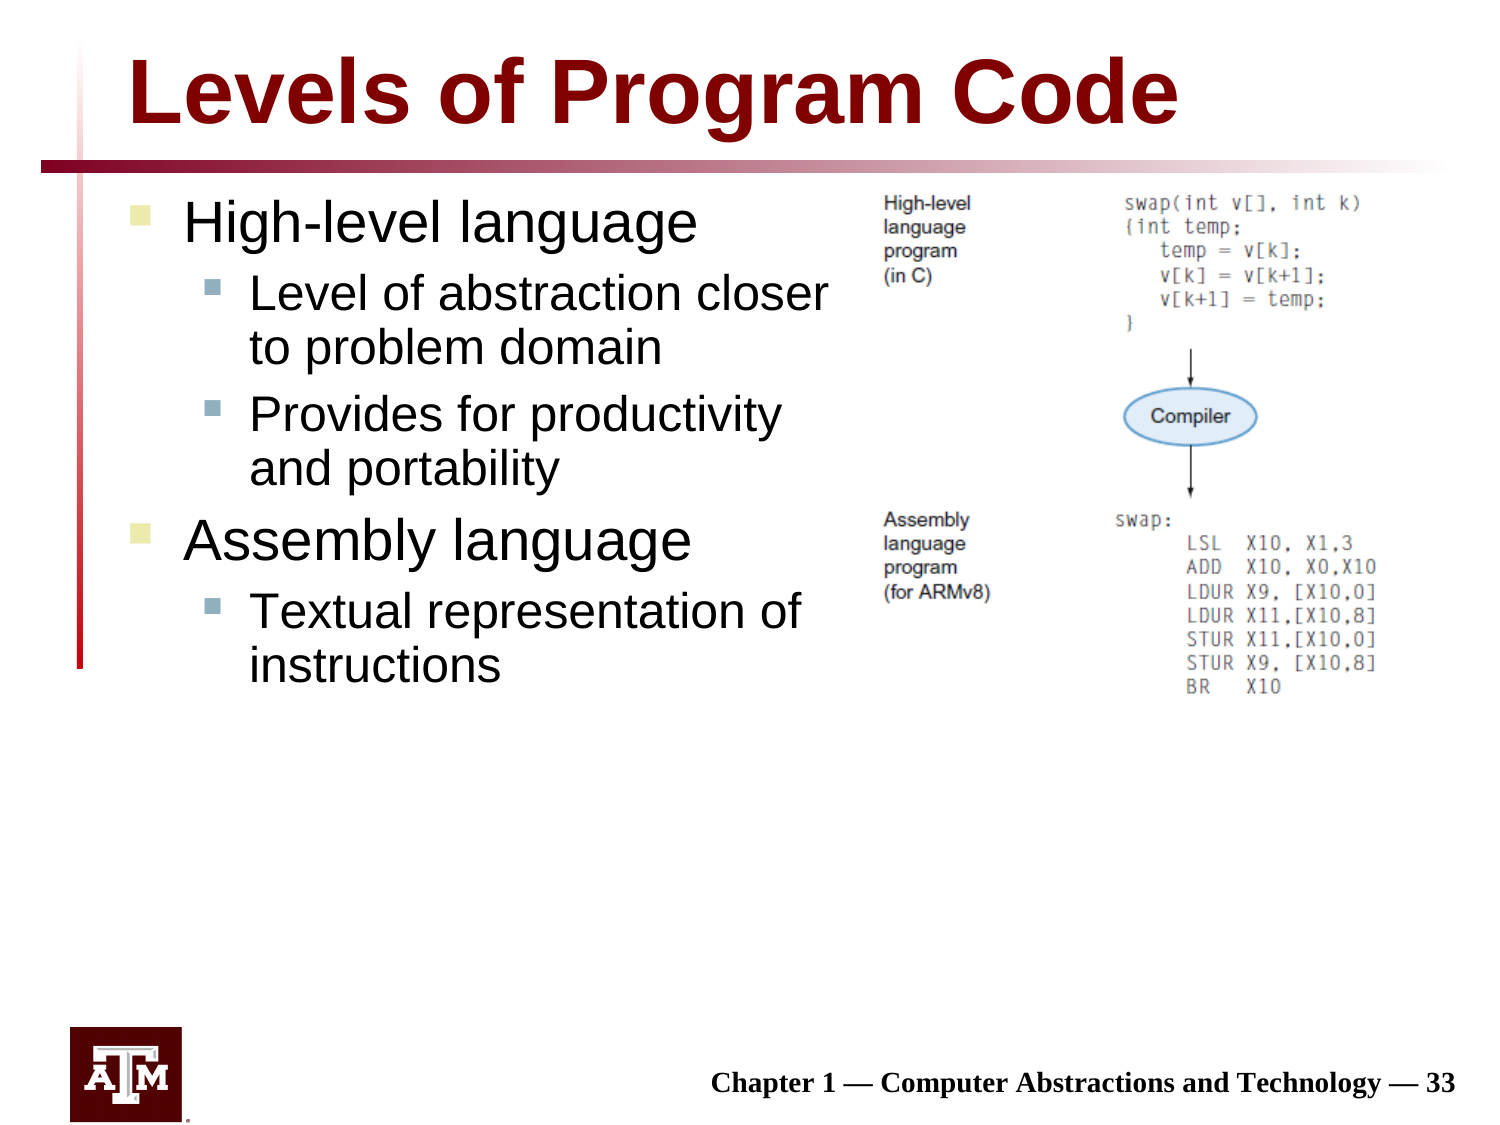

# Levels of Program Code
High-level language
Level of abstraction closer to problem domain
Provides for productivity and portability
Assembly language
Textual representation of instructions
Chapter 1 — Computer Abstractions and Technology —